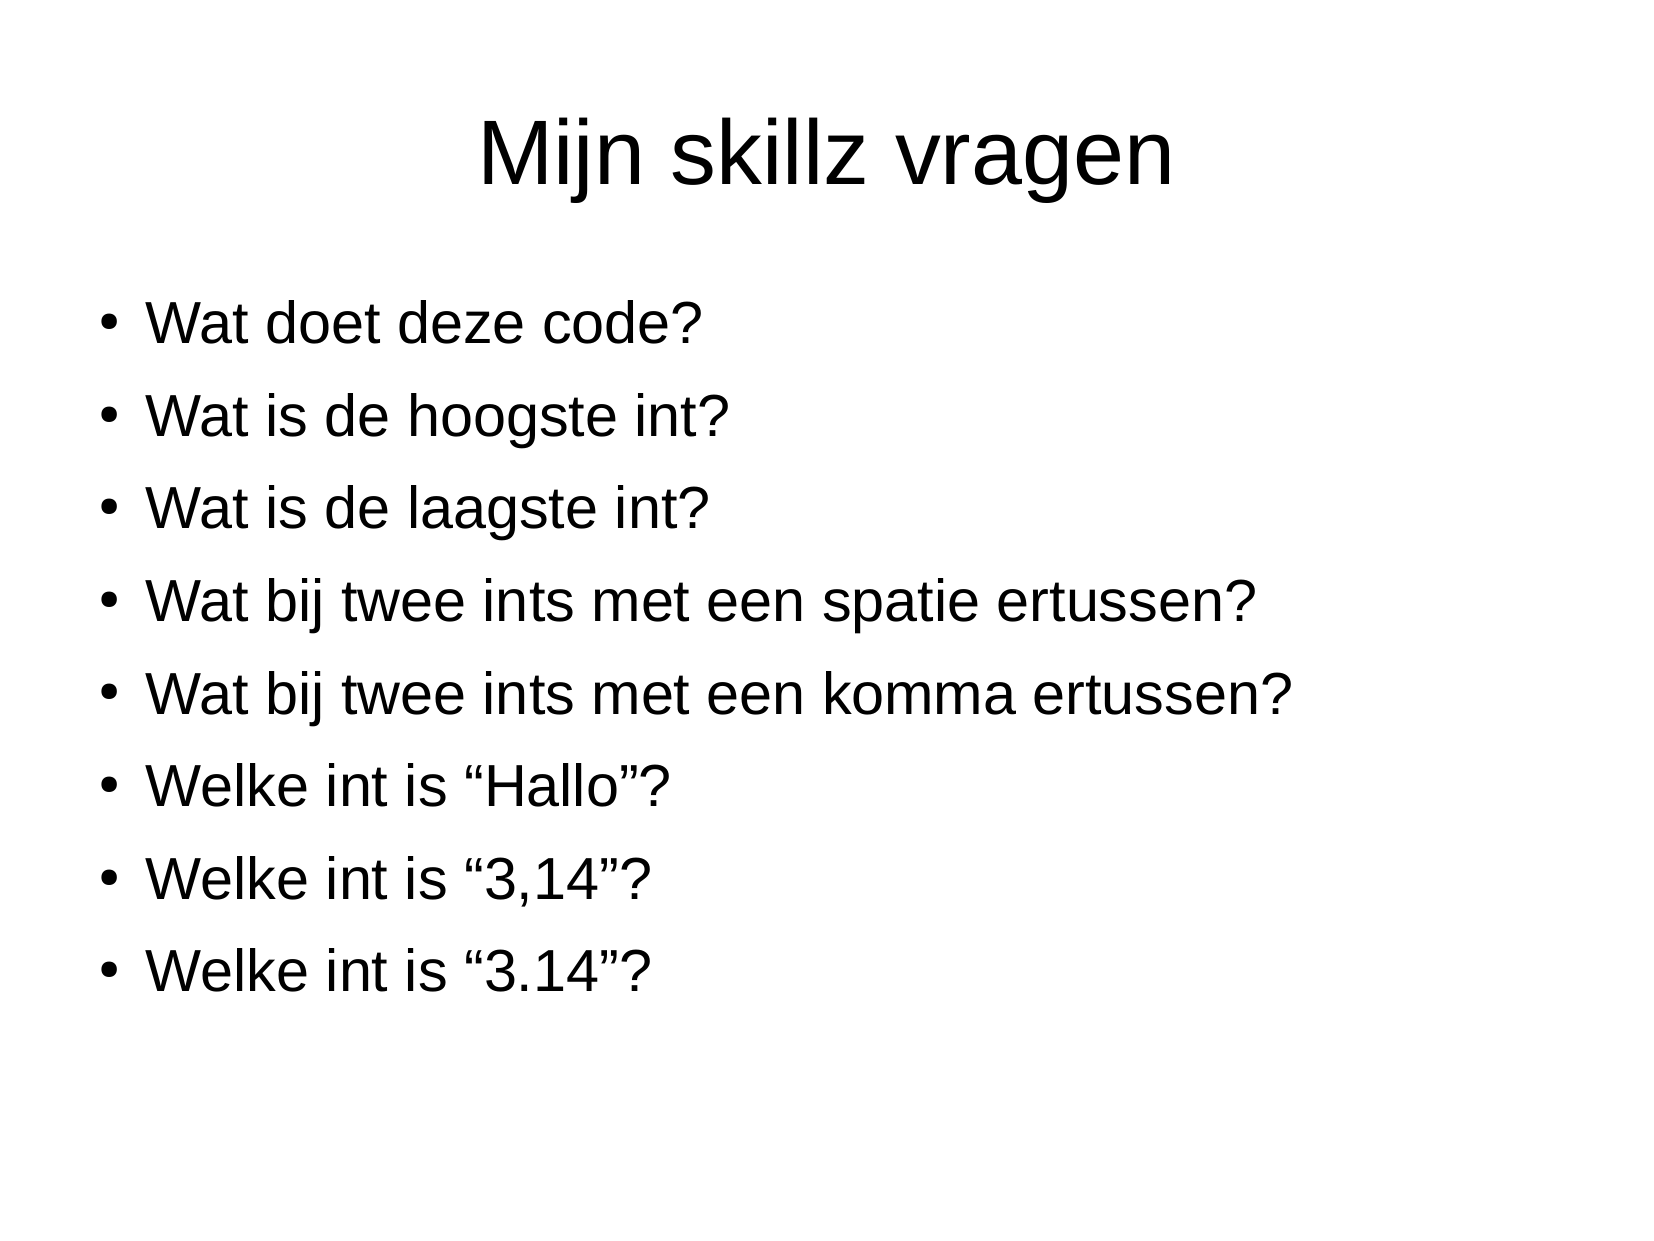

# Mijn skillz vragen
Wat doet deze code?
Wat is de hoogste int?
Wat is de laagste int?
Wat bij twee ints met een spatie ertussen?
Wat bij twee ints met een komma ertussen?
Welke int is “Hallo”?
Welke int is “3,14”?
Welke int is “3.14”?